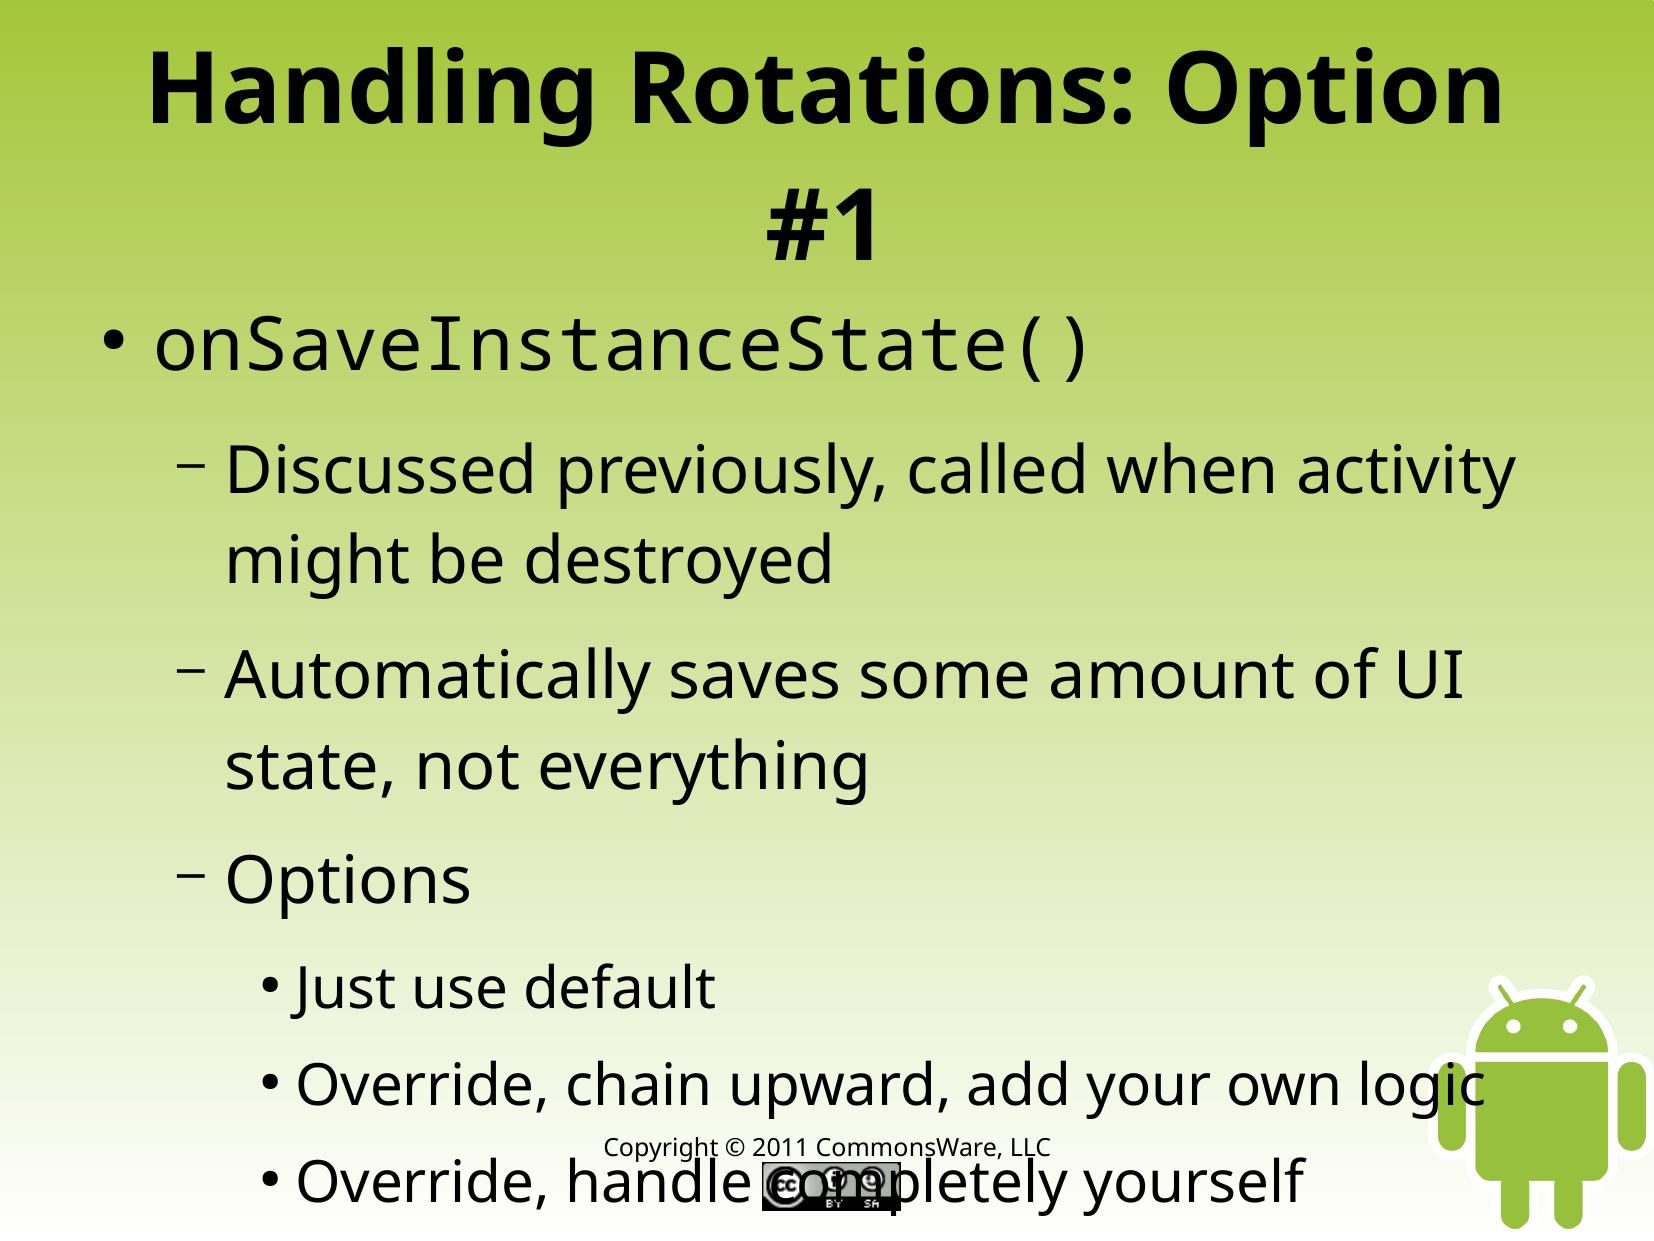

# Handling Rotations: Option #1
onSaveInstanceState()
Discussed previously, called when activity might be destroyed
Automatically saves some amount of UI state, not everything
Options
Just use default
Override, chain upward, add your own logic
Override, handle completely yourself